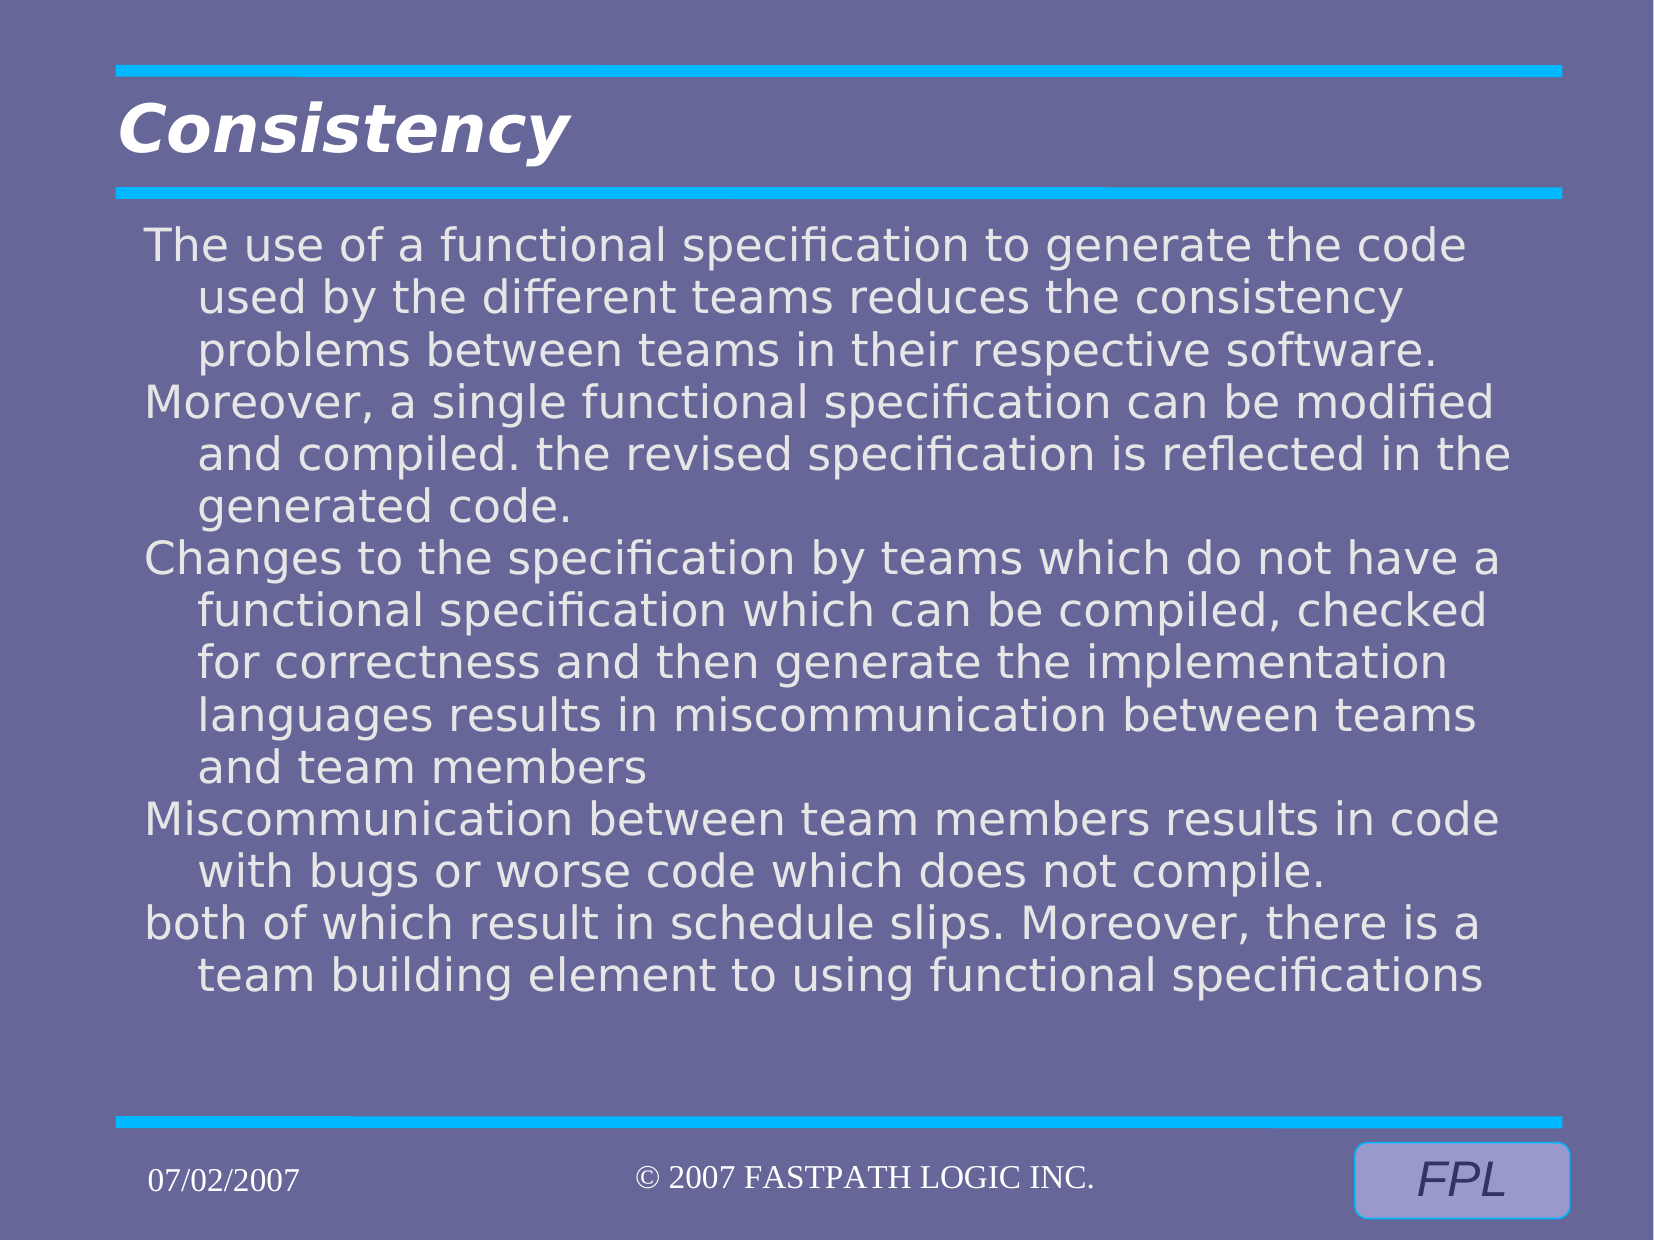

# Consistency
The use of a functional specification to generate the code used by the different teams reduces the consistency problems between teams in their respective software.
Moreover, a single functional specification can be modified and compiled. the revised specification is reflected in the generated code.
Changes to the specification by teams which do not have a functional specification which can be compiled, checked for correctness and then generate the implementation languages results in miscommunication between teams and team members
Miscommunication between team members results in code with bugs or worse code which does not compile.
both of which result in schedule slips. Moreover, there is a team building element to using functional specifications
© 2007 FASTPATH LOGIC INC.
07/02/2007